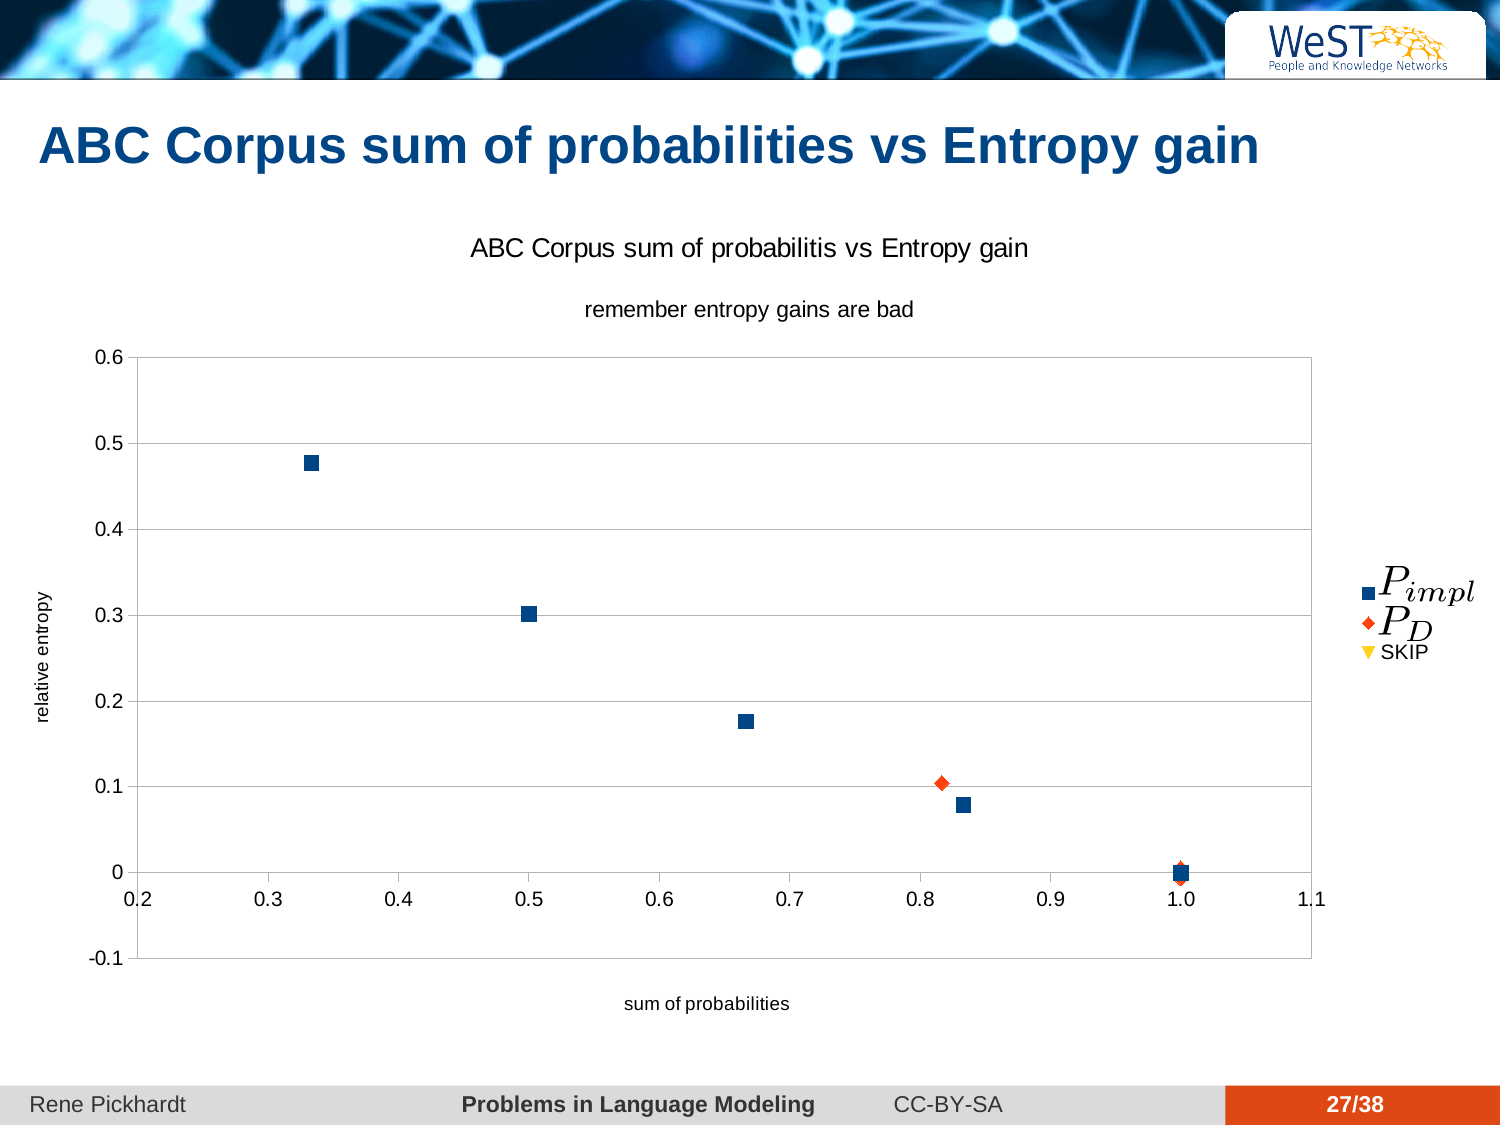

# ABC Corpus sum of probabilities vs Entropy gain
### Chart: ABC Corpus sum of probabilitis vs Entropy gain
remember entropy gains are bad
| Category | DELF MLE | DEL MLE | SKIPMLE |
|---|---|---|---|